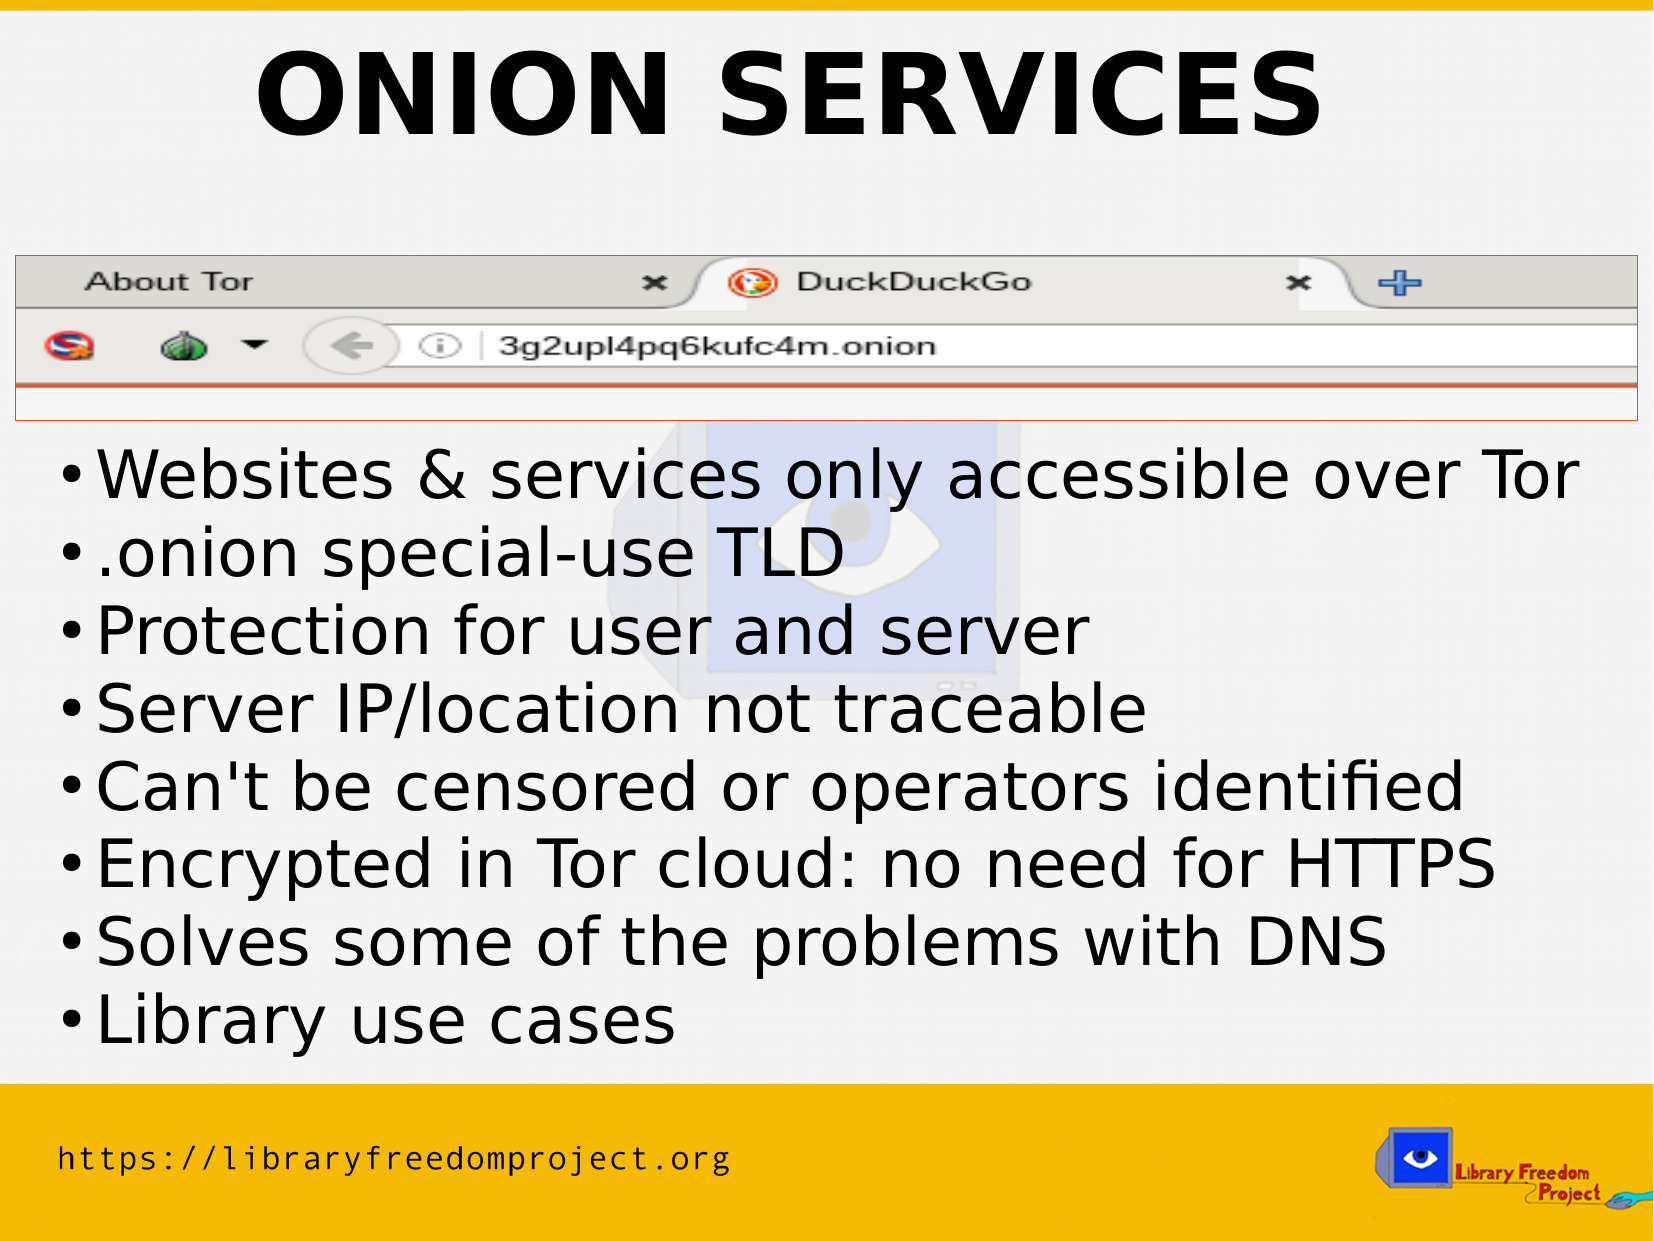

ONION SERVICES
Websites & services only accessible over Tor
.onion special-use TLD
Protection for user and server
Server IP/location not traceable
Can't be censored or operators identified
Encrypted in Tor cloud: no need for HTTPS
Solves some of the problems with DNS
Library use cases